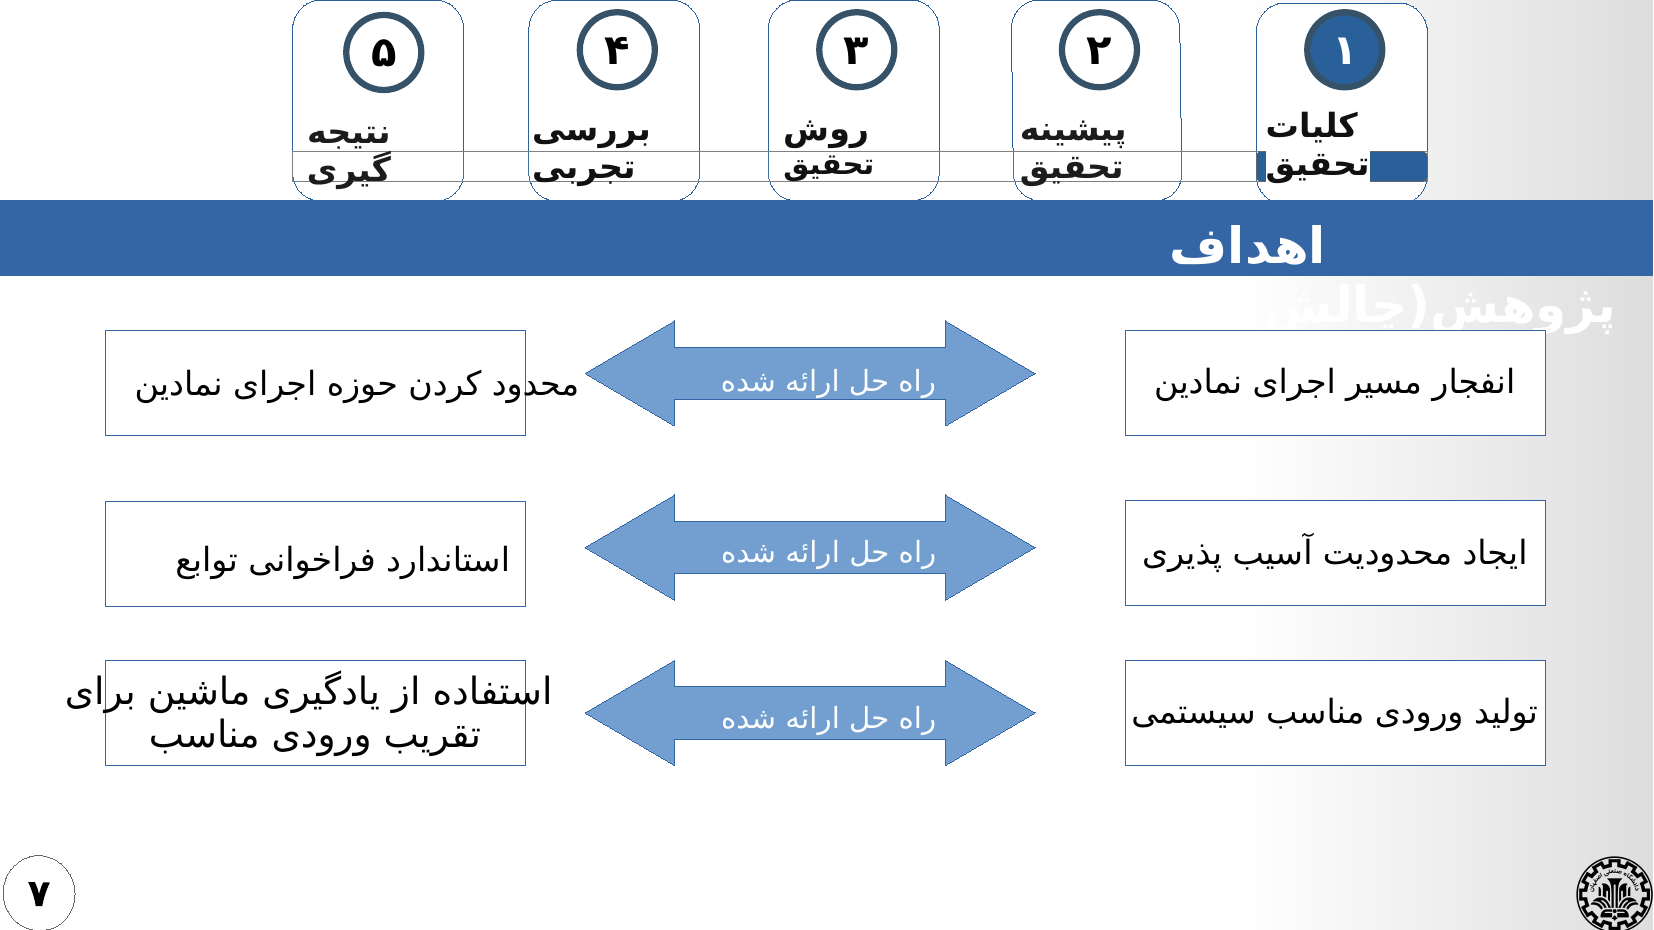

۴
۳
۲
۱
۵
کلیات تحقیق
بررسی تجربی
روش تحقیق
پیشینه تحقیق
نتیجه گیری
اهداف پژوهش(چالش ها)
انفجار مسیر اجرای نمادین
راه حل ارائه شده
محدود کردن حوزه اجرای نمادین
ایجاد محدودیت آسیب پذیری
 استاندارد فراخوانی توابع
راه حل ارائه شده
تولید ورودی مناسب سیستمی
استفاده از یادگیری ماشین برای
تقریب ورودی مناسب
راه حل ارائه شده
۷